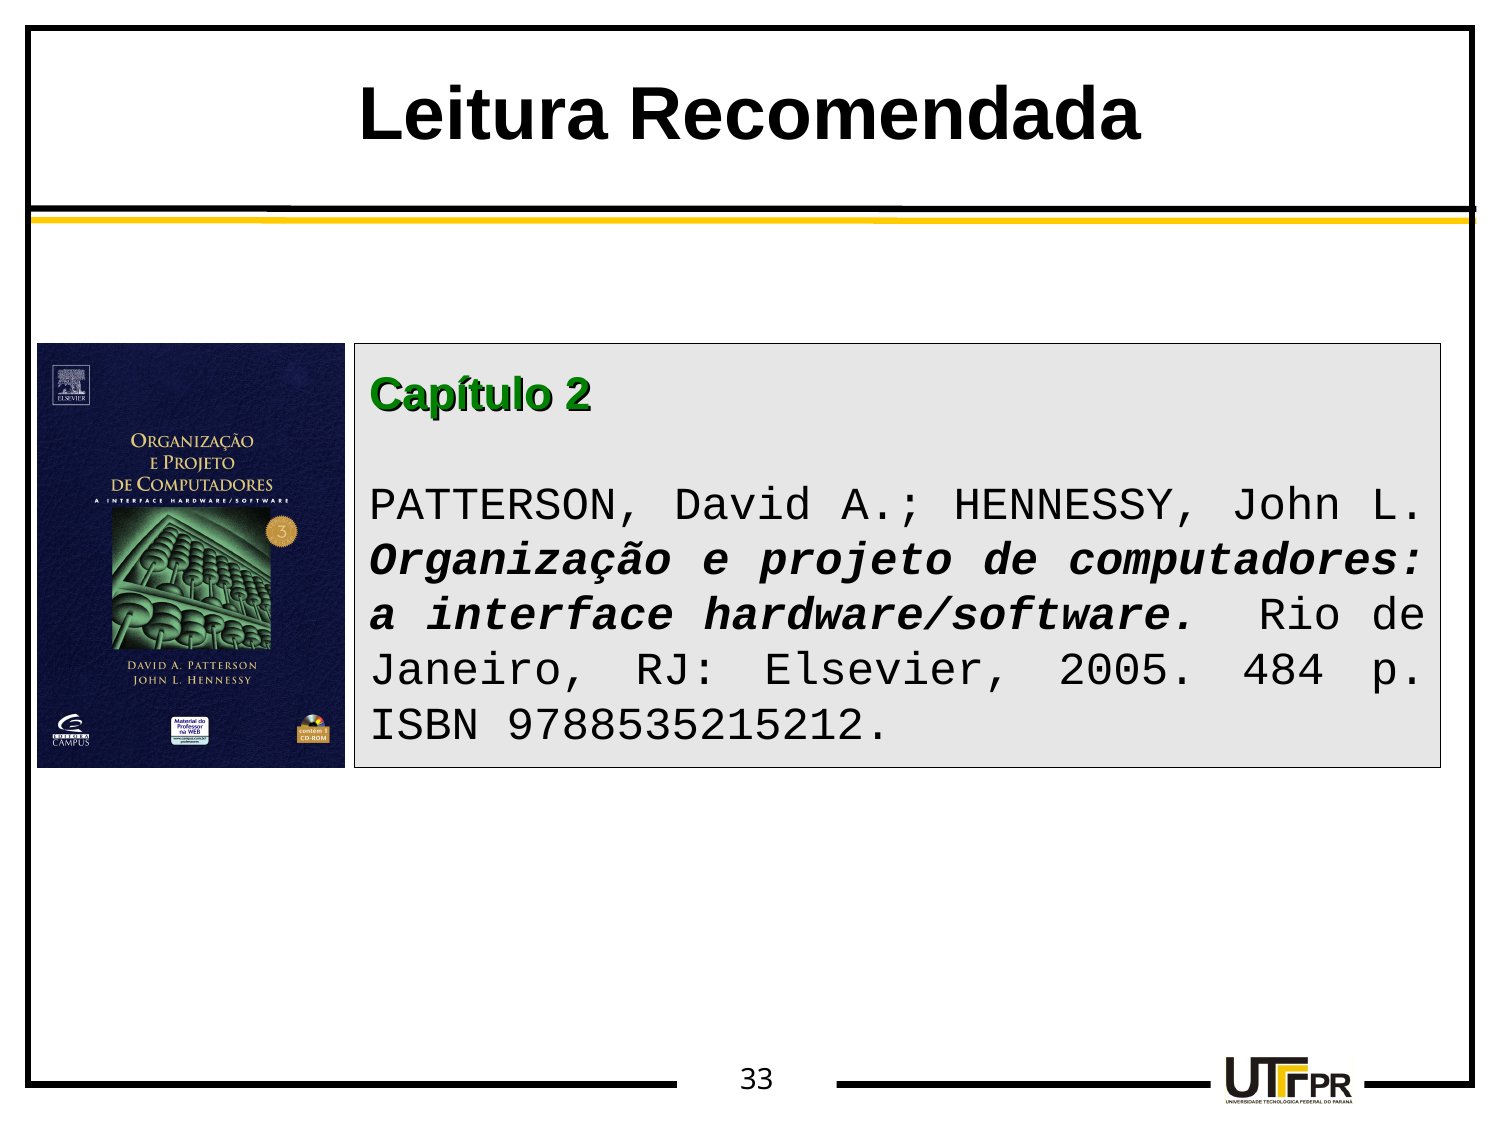

# Leitura Recomendada
Capítulo 2
PATTERSON, David A.; HENNESSY, John L. Organização e projeto de computadores: a interface hardware/software. Rio de Janeiro, RJ: Elsevier, 2005. 484 p. ISBN 9788535215212.